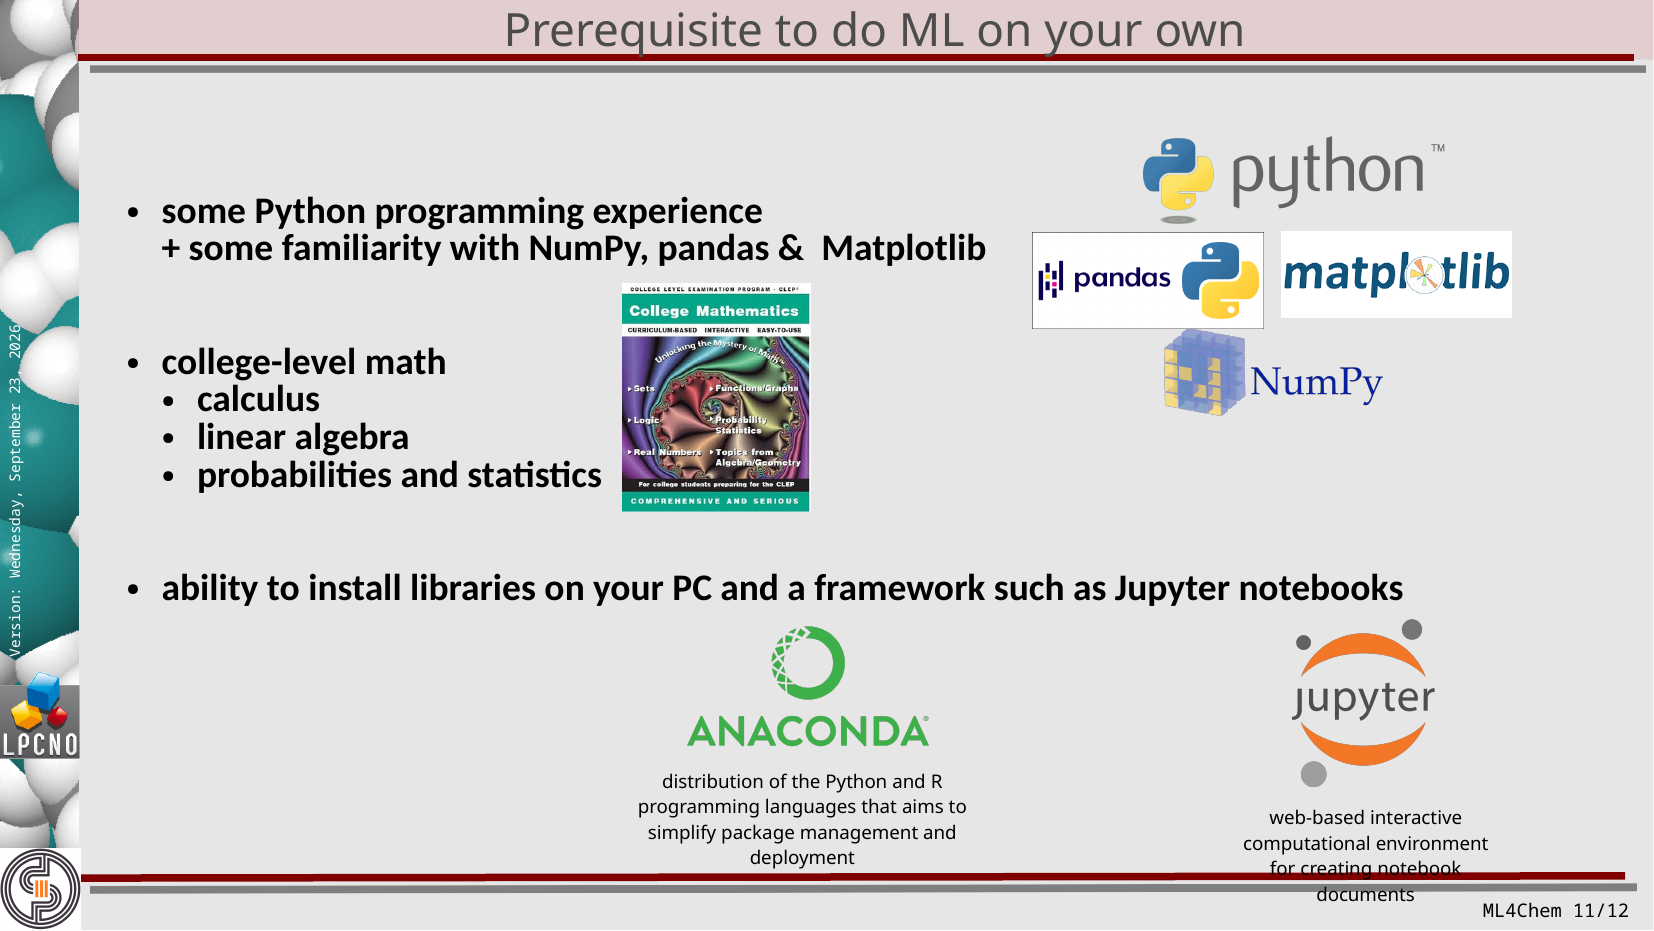

# Python programming language
Prerequisite to do ML on your own
some Python programming experience
+ some familiarity with NumPy, pandas & Matplotlib
college-level math
calculus
linear algebra
probabilities and statistics
ability to install libraries on your PC and a framework such as Jupyter notebooks
distribution of the Python and R programming languages that aims to simplify package management and deployment
web-based interactive computational environment for creating notebook documents